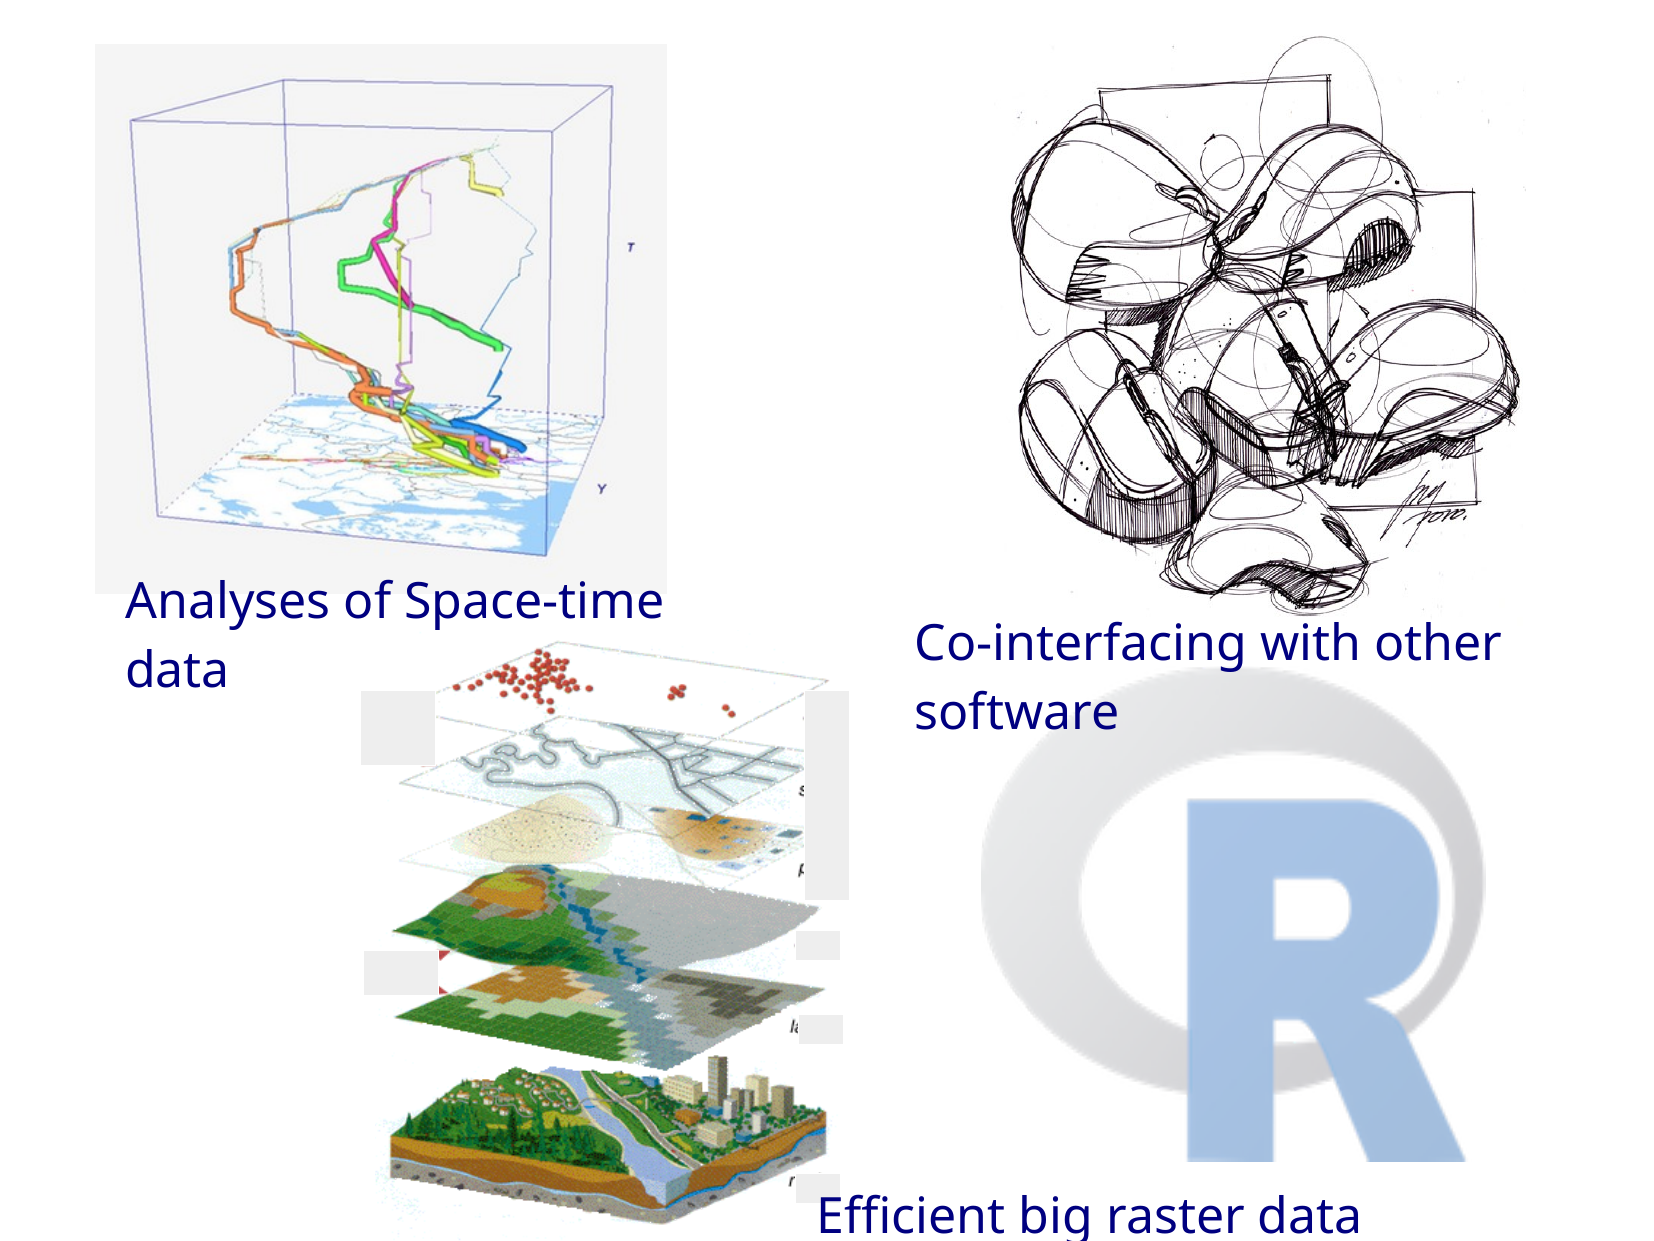

Analyses of Space-time data
Co-interfacing with other software
Efficient big raster data analysis